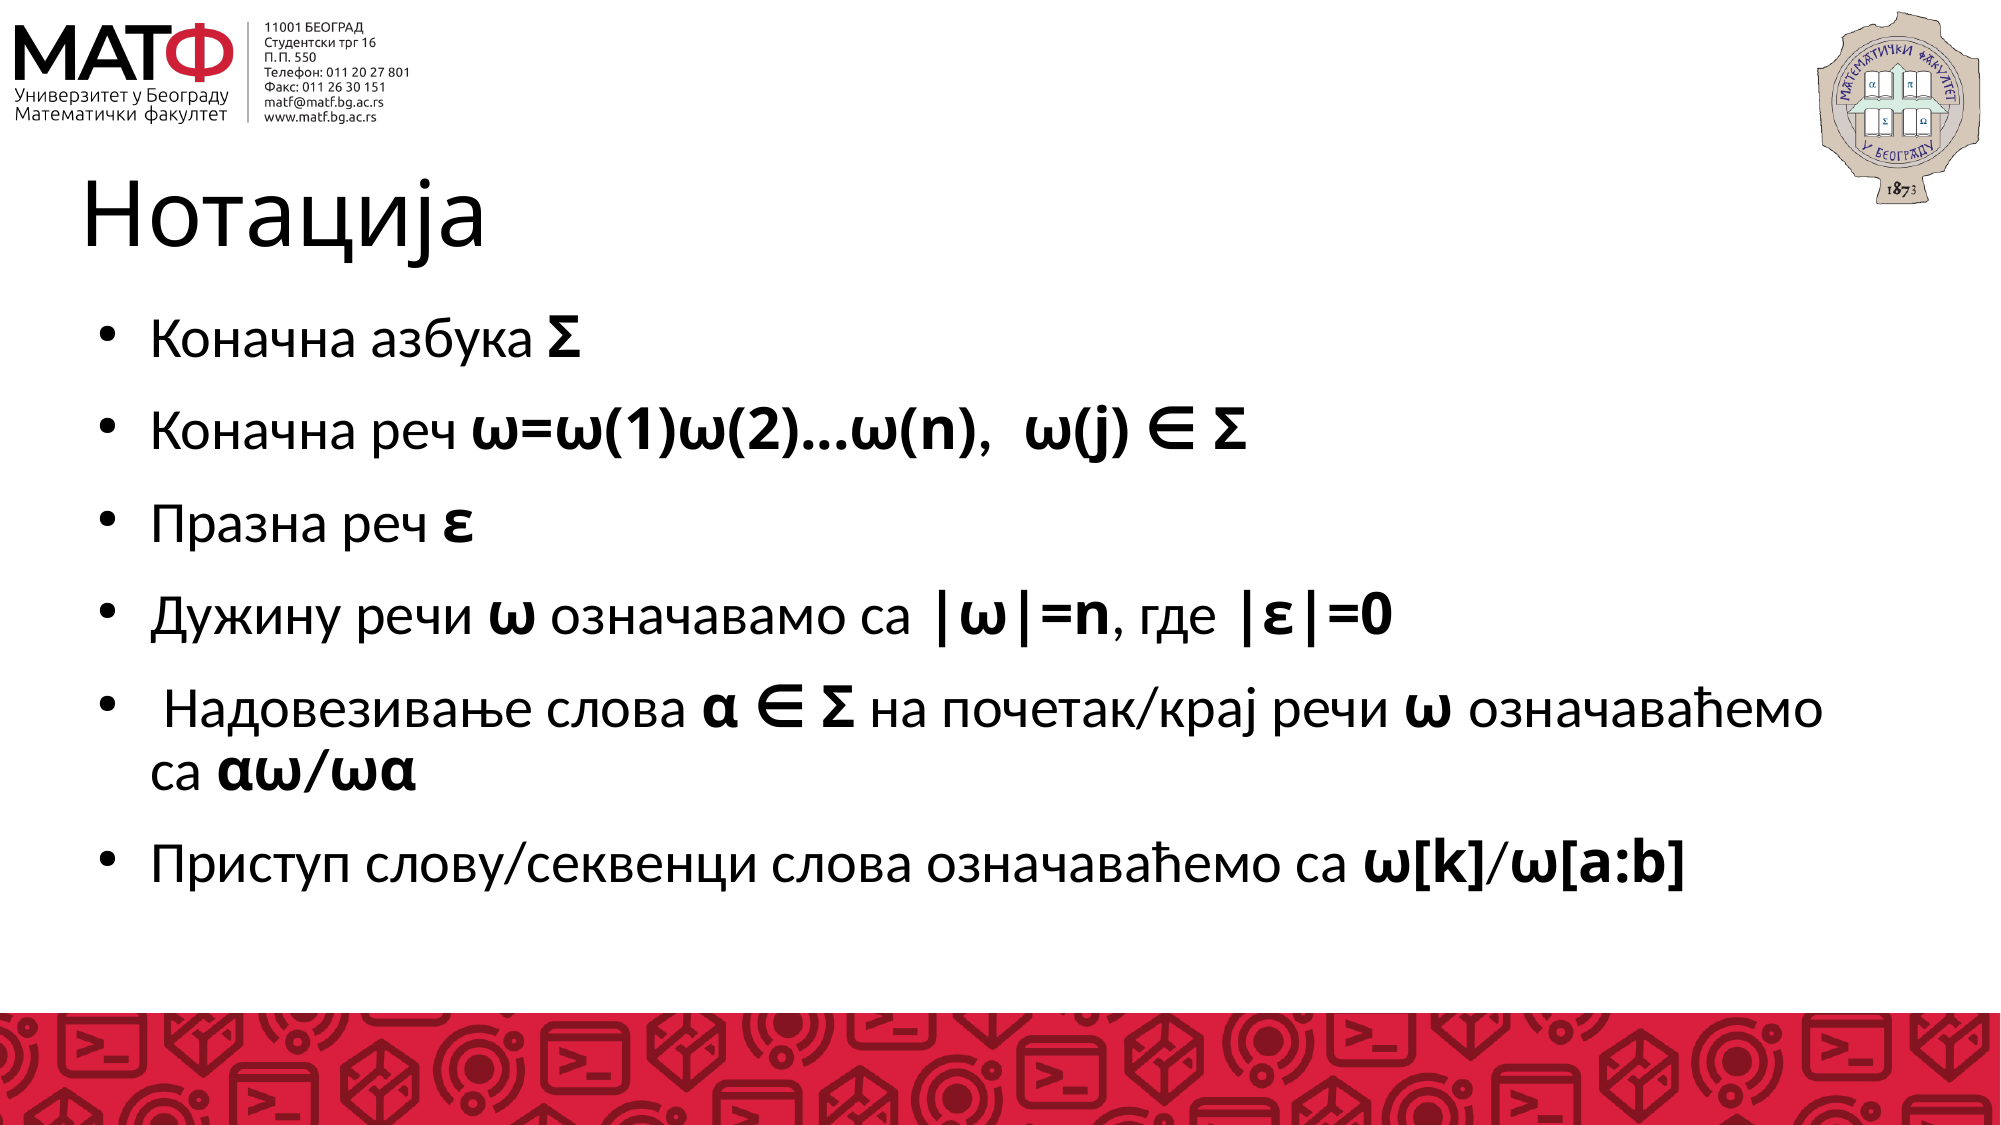

# Нотација
Коначна азбука Σ
Коначна реч ω=ω(1)ω(2)...ω(n), ω(j) ∈ Σ
Празна реч ε
Дужину речи ω означавамо са |ω|=n, где |ε|=0
 Надовезивање слова α ∈ Σ на почетак/крај речи ω означаваћемо са αω/ωα
Приступ слову/секвенци слова означаваћемо са ω[k]/ω[a:b]